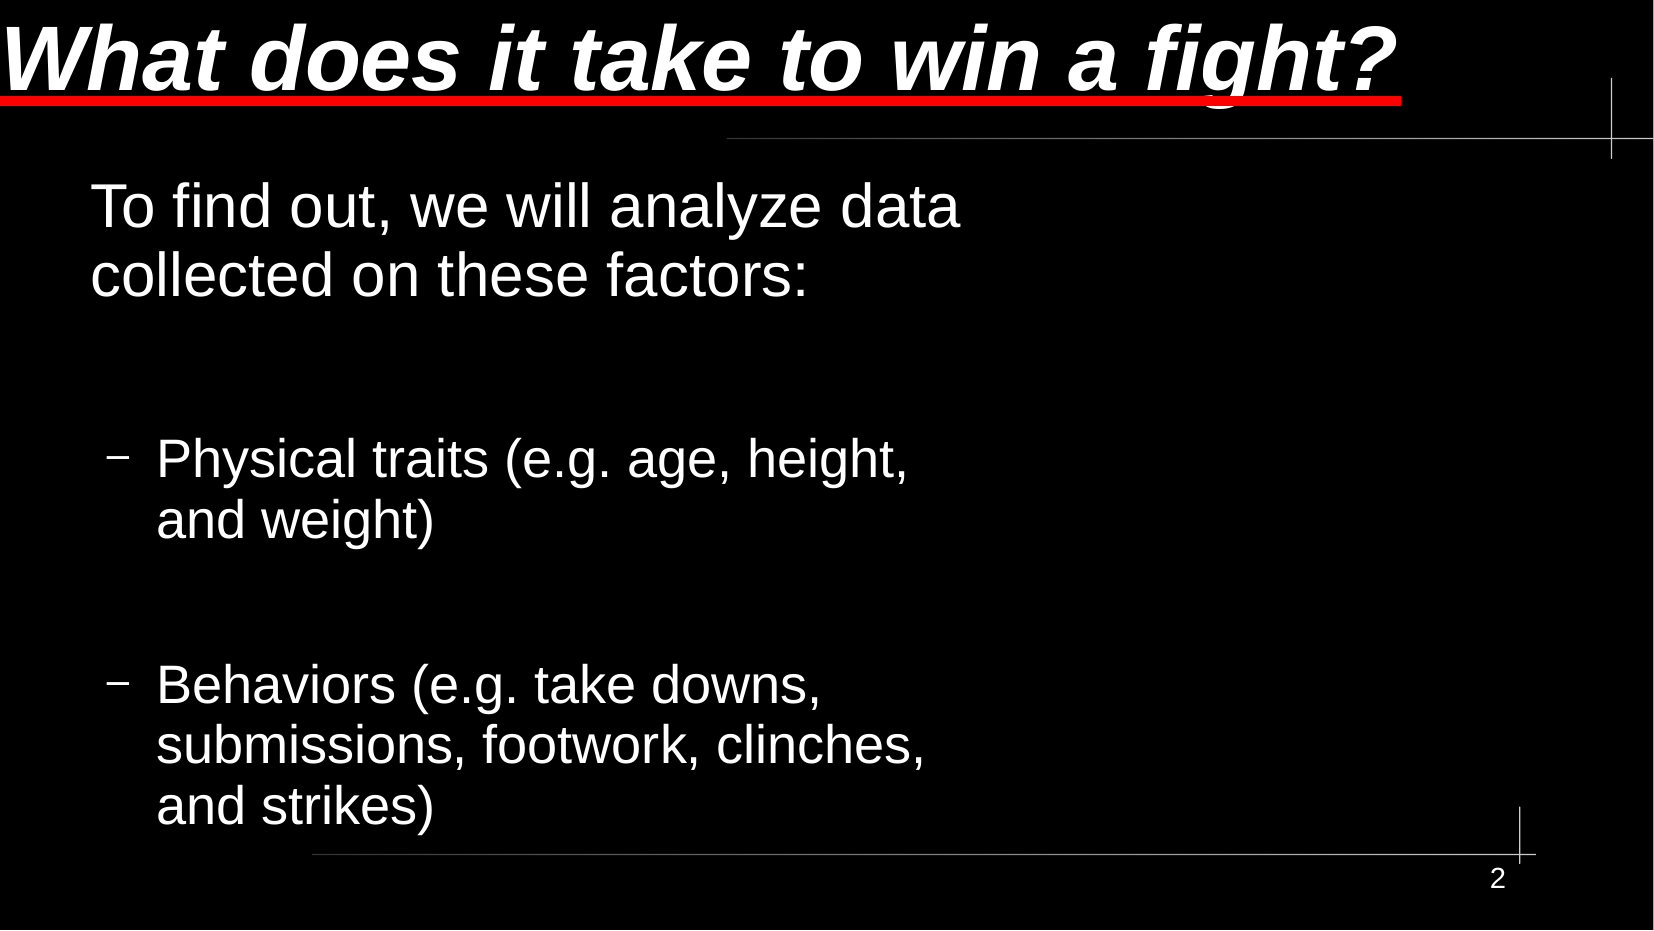

# What does it take to win a fight?
To find out, we will analyze data collected on these factors:
Physical traits (e.g. age, height, and weight)
Behaviors (e.g. take downs, submissions, footwork, clinches, and strikes)
2